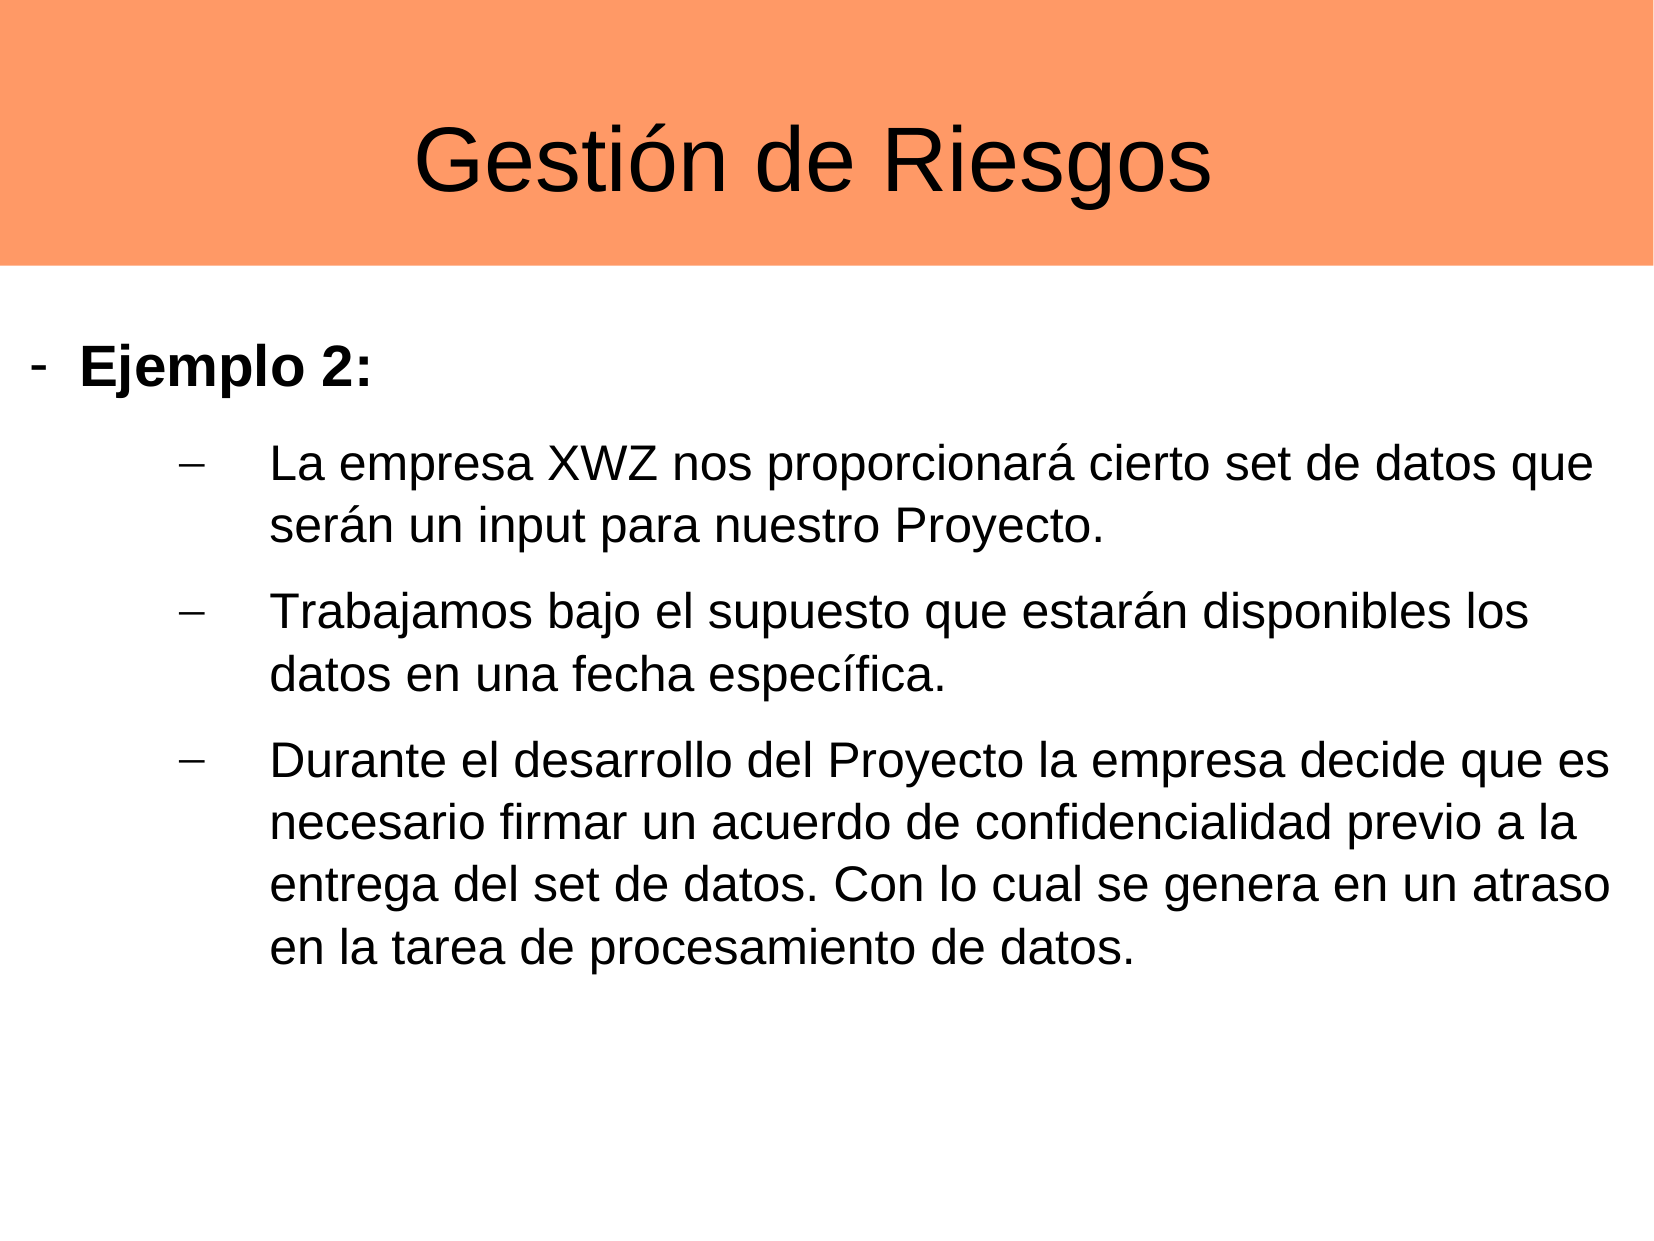

Gestión de Riesgos
Ejemplo 2:
La empresa XWZ nos proporcionará cierto set de datos que serán un input para nuestro Proyecto.
Trabajamos bajo el supuesto que estarán disponibles los datos en una fecha específica.
Durante el desarrollo del Proyecto la empresa decide que es necesario firmar un acuerdo de confidencialidad previo a la entrega del set de datos. Con lo cual se genera en un atraso en la tarea de procesamiento de datos.